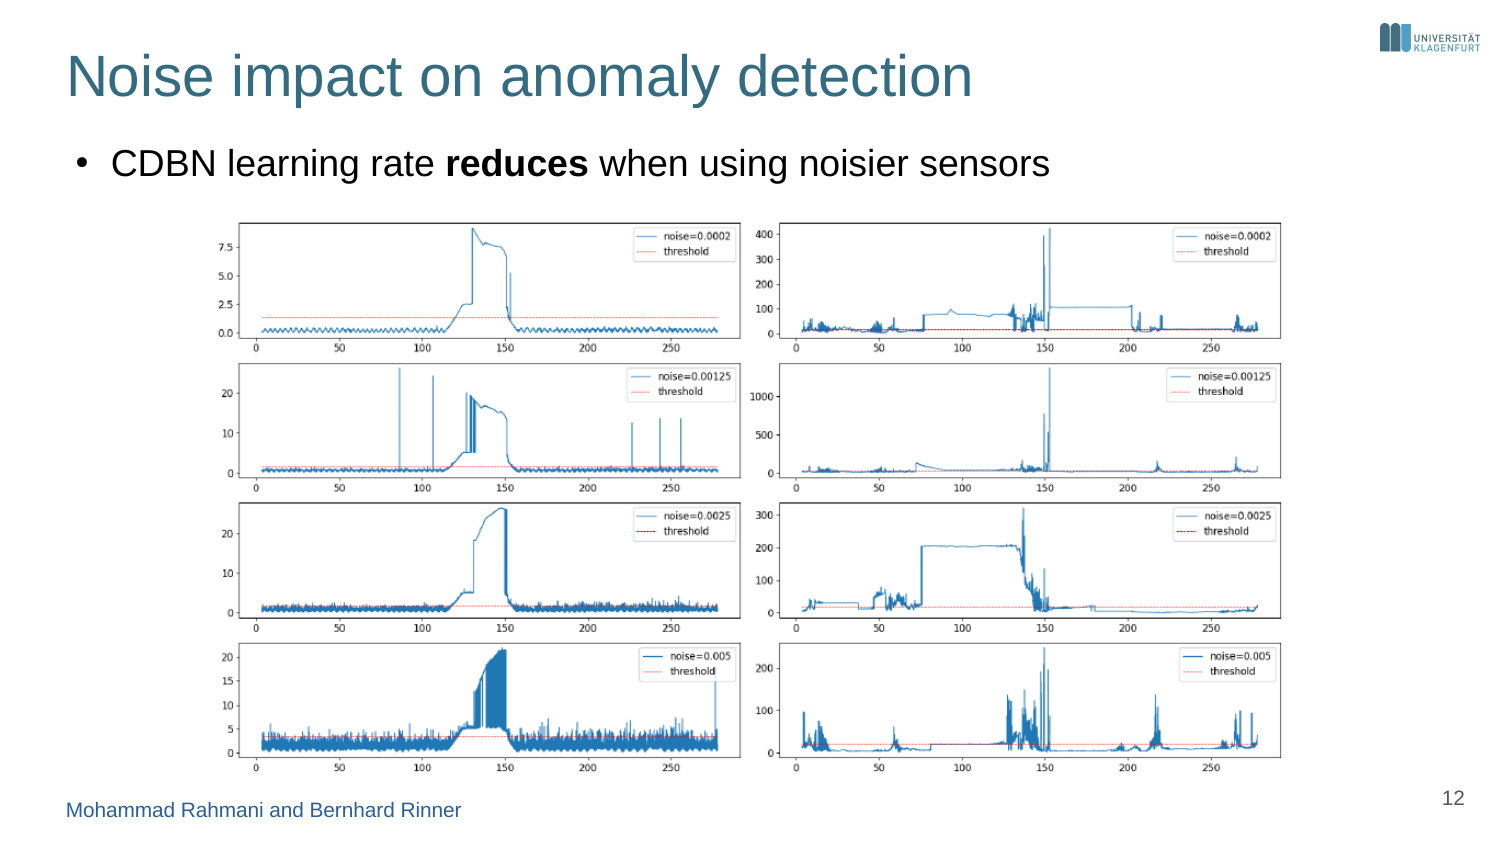

# Noise impact on anomaly detection
CDBN learning rate reduces when using noisier sensors